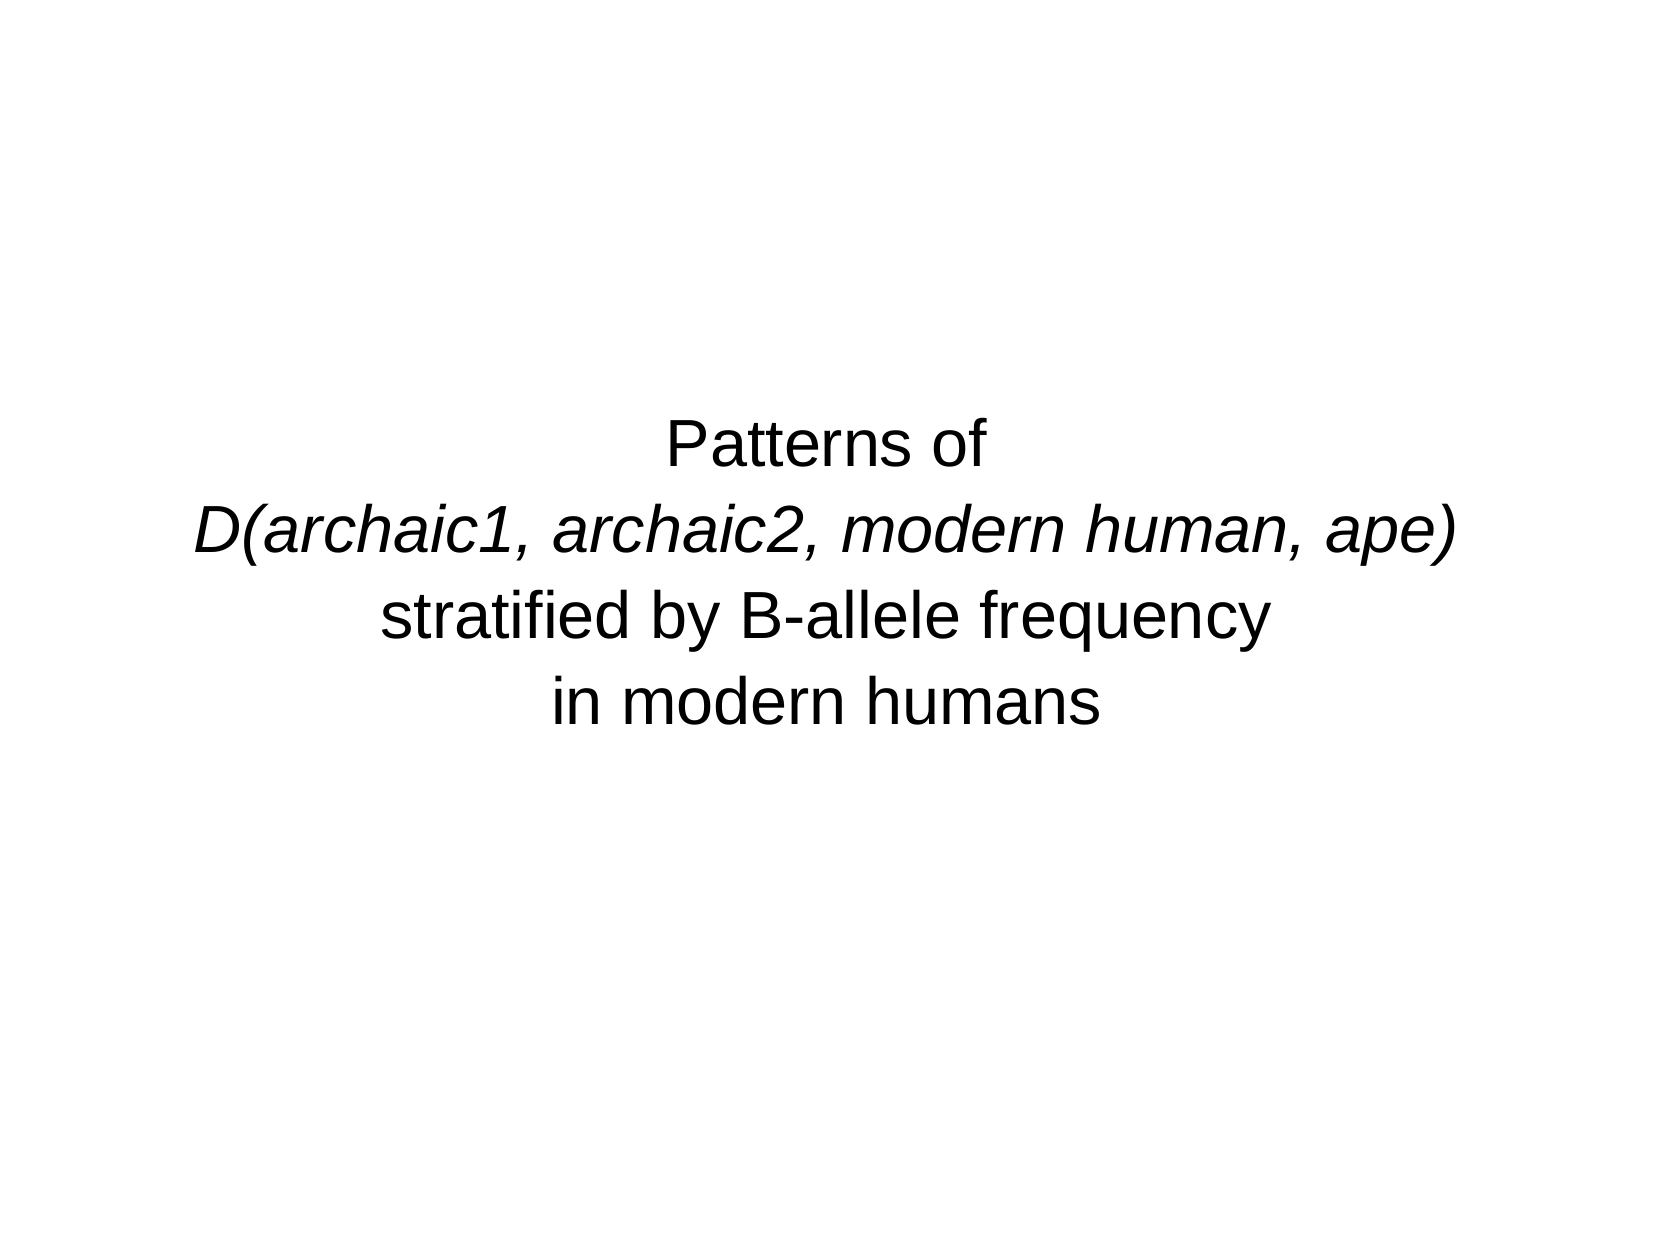

# Patterns of D(archaic1, archaic2, modern human, ape) stratified by B-allele frequency in modern humans